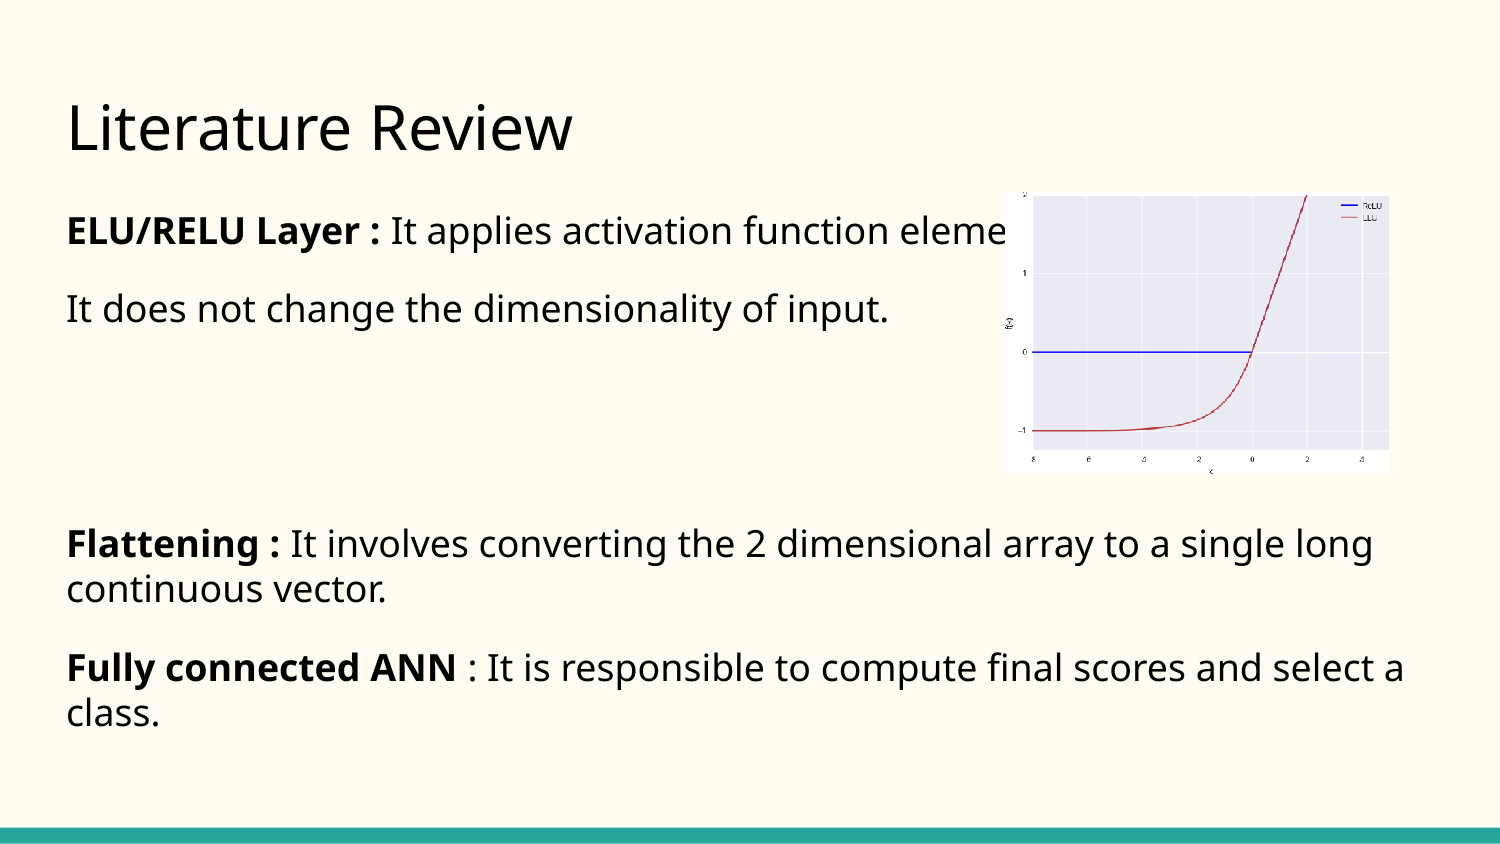

# Literature Review
ELU/RELU Layer : It applies activation function elementwise.
It does not change the dimensionality of input.
Flattening : It involves converting the 2 dimensional array to a single long continuous vector.
Fully connected ANN : It is responsible to compute final scores and select a class.